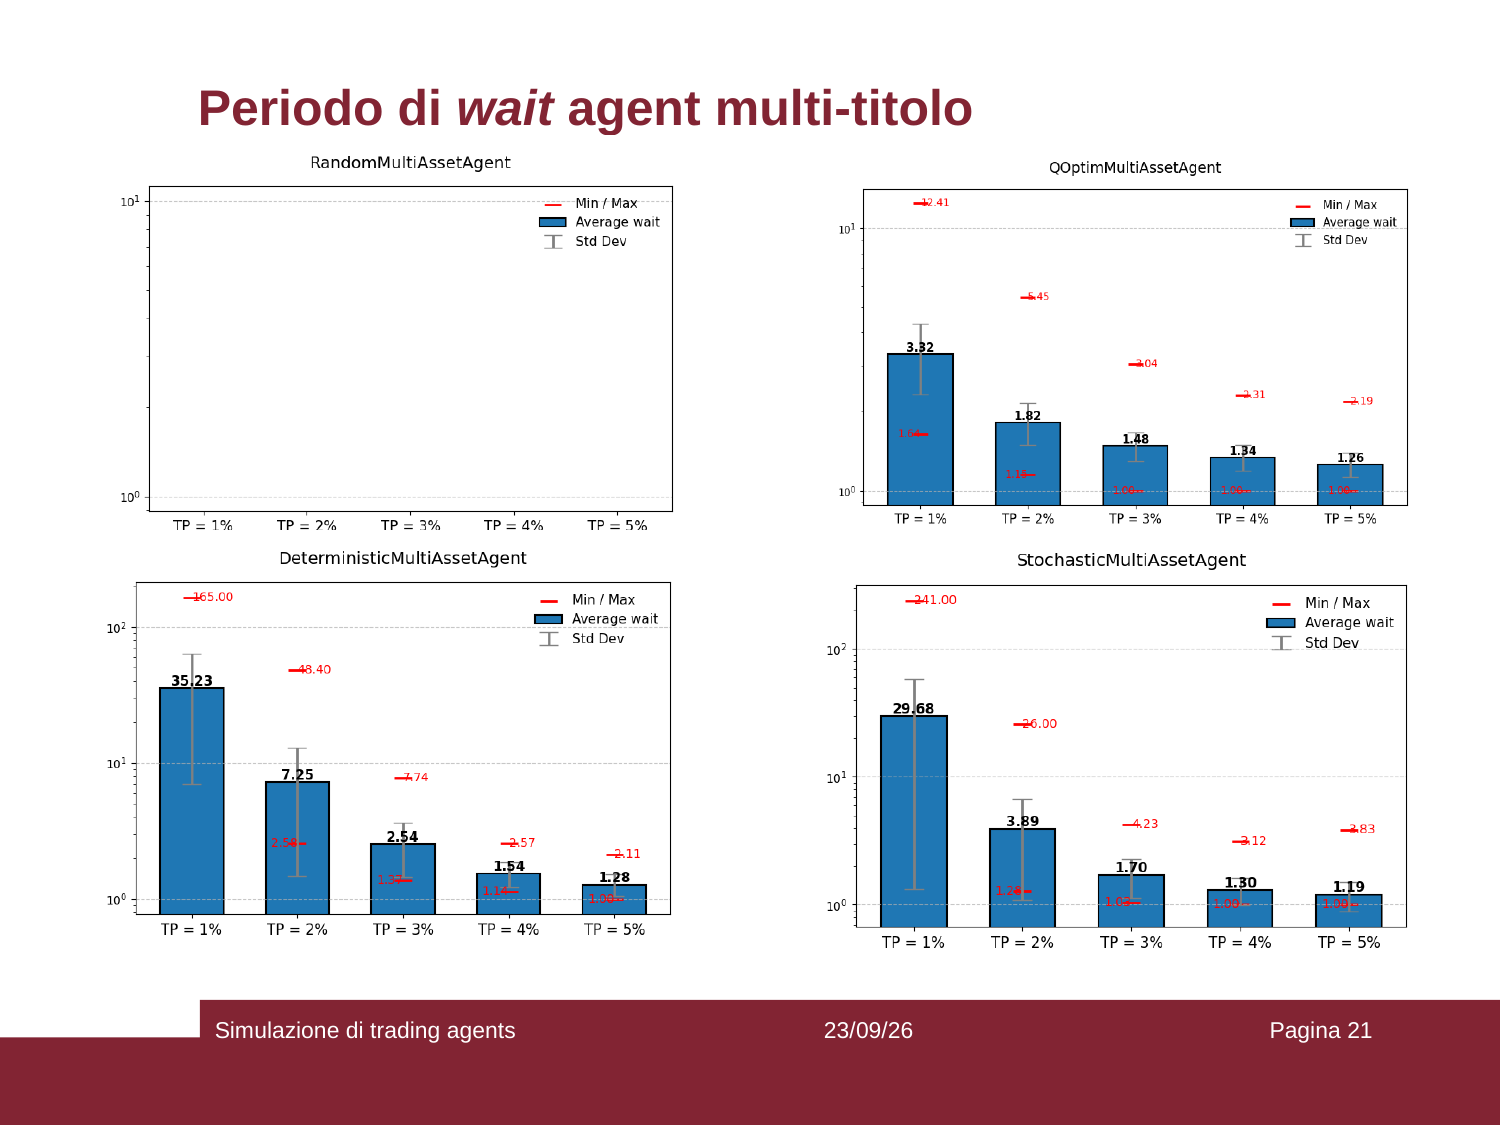

# Periodo di wait agent multi-titolo
Simulazione di trading agents
21